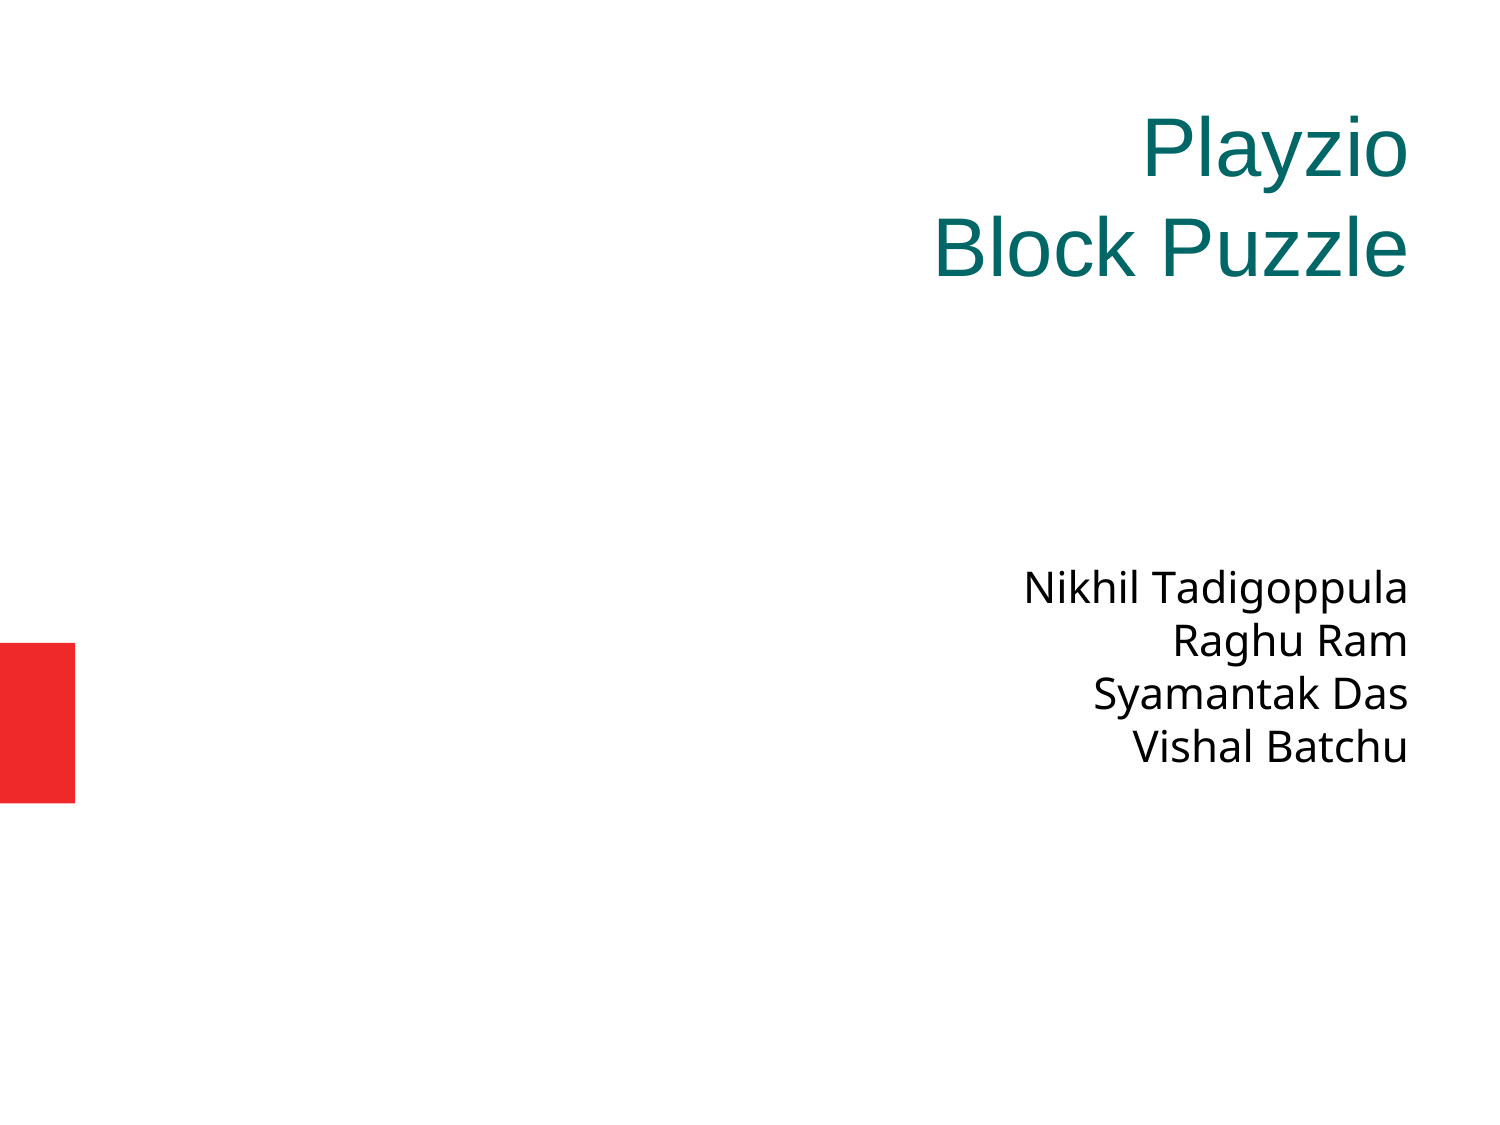

Playzio
Block Puzzle
Nikhil Tadigoppula
Raghu Ram
Syamantak Das
Vishal Batchu